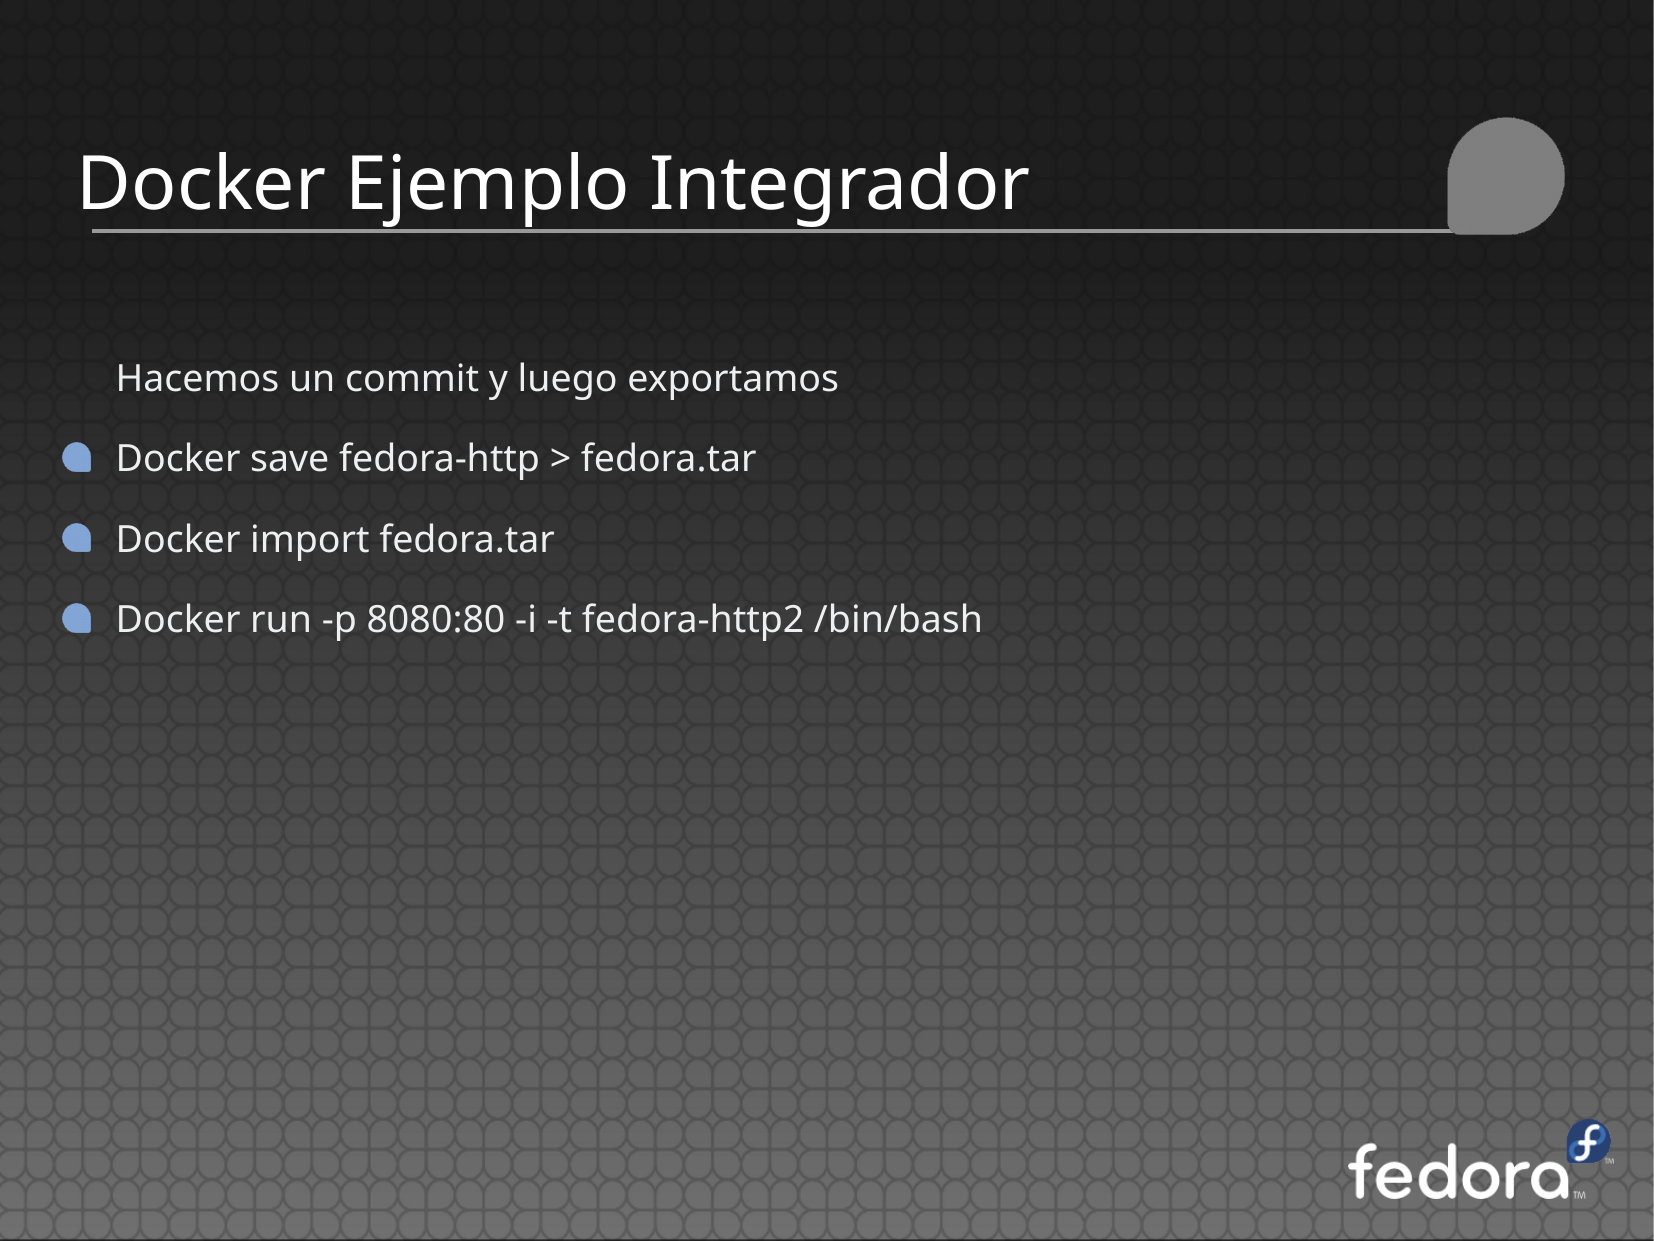

Hacemos un commit y luego exportamos
Docker save fedora-http > fedora.tar
Docker import fedora.tar
Docker run -p 8080:80 -i -t fedora-http2 /bin/bash
# Docker Ejemplo Integrador